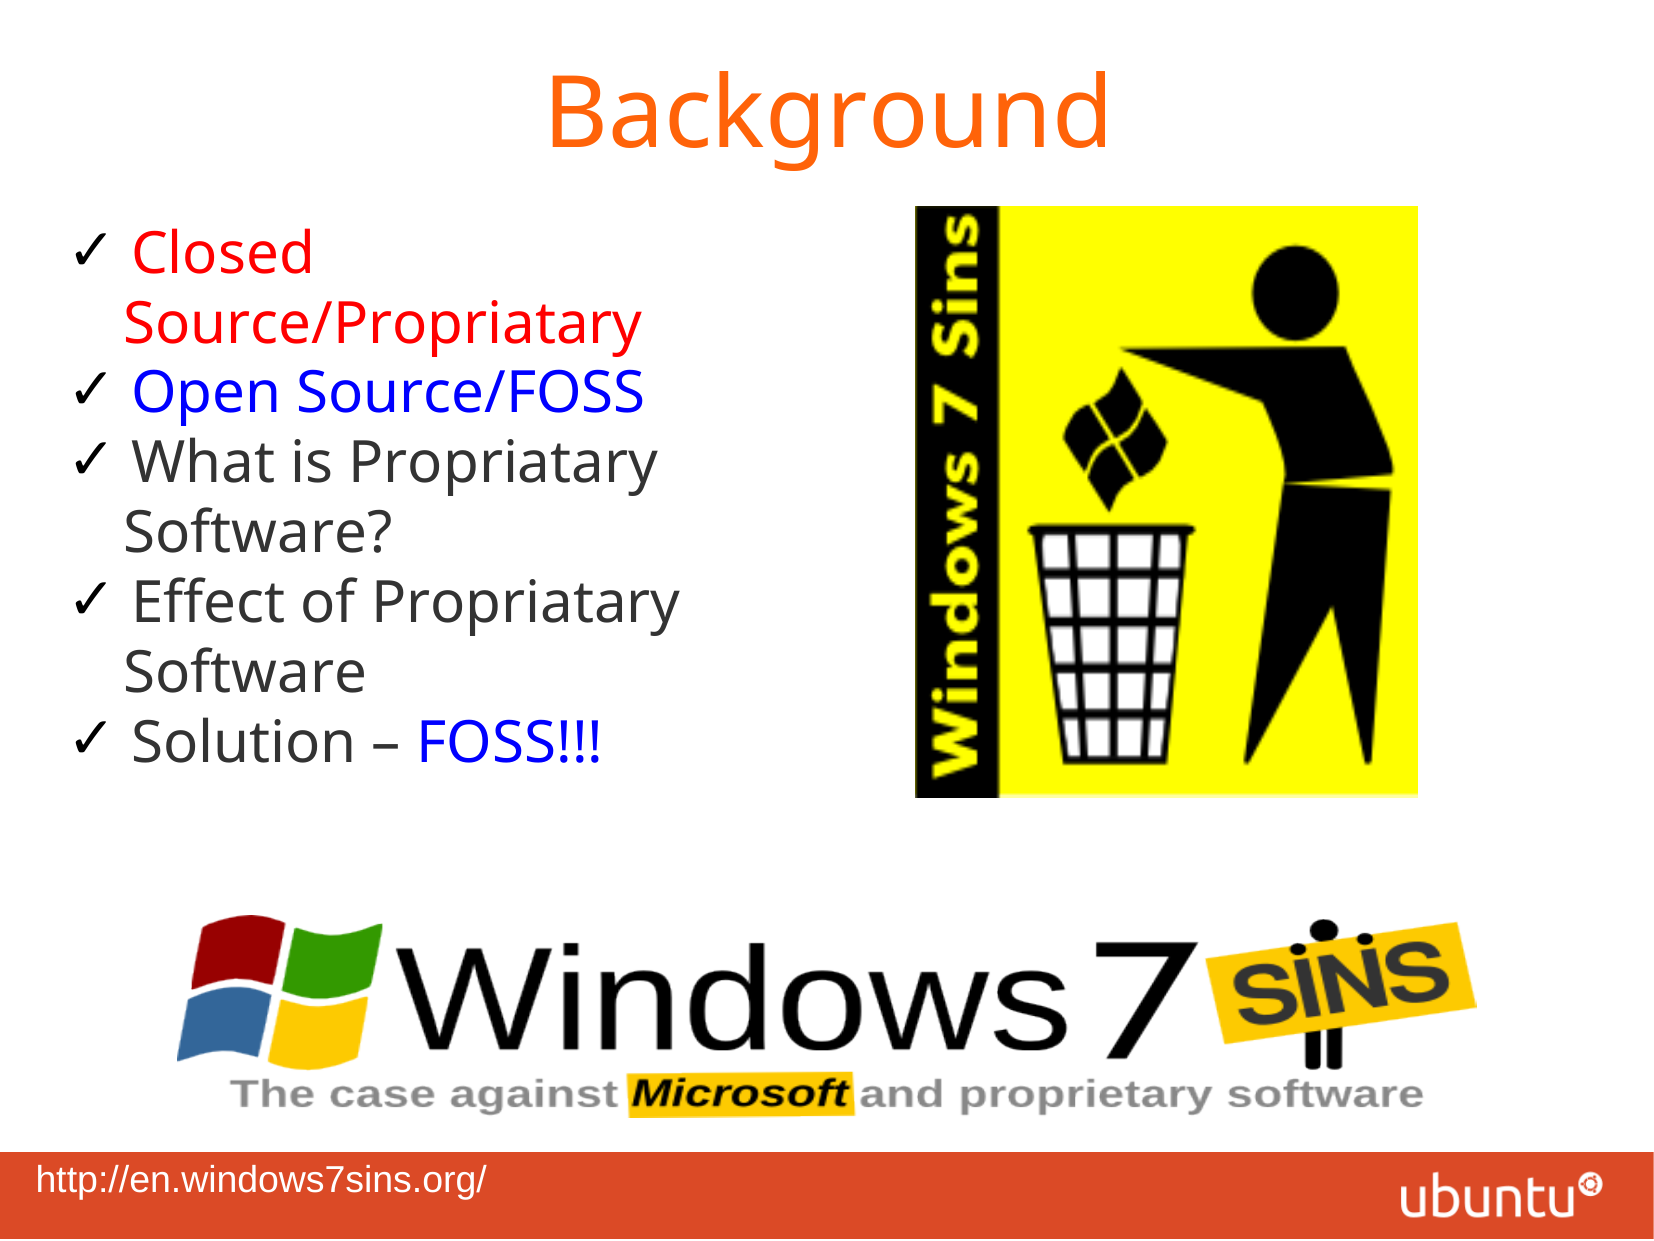

# Background
 Closed Source/Propriatary
 Open Source/FOSS
 What is Propriatary Software?
 Effect of Propriatary Software
 Solution – FOSS!!!
http://en.windows7sins.org/